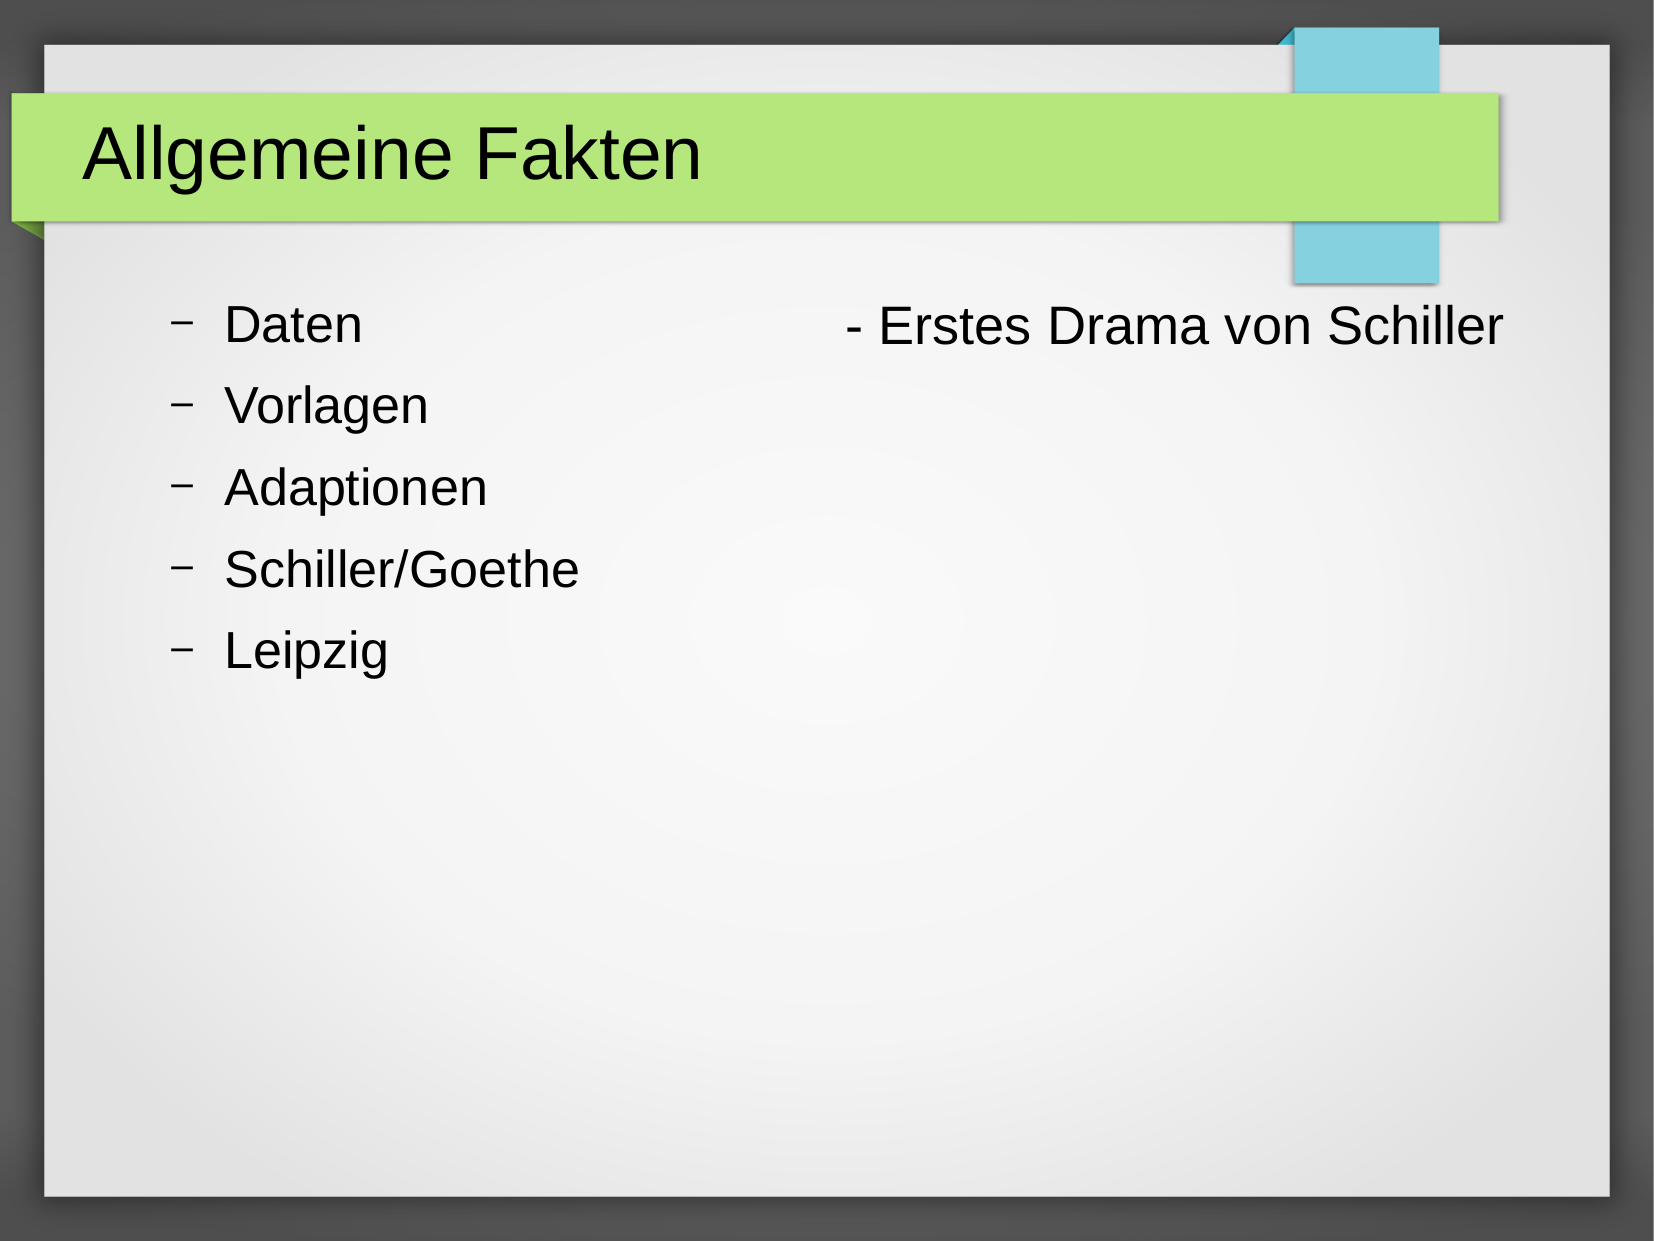

# Allgemeine Fakten
Daten
Vorlagen
Adaptionen
Schiller/Goethe
Leipzig
- Erstes Drama von Schiller